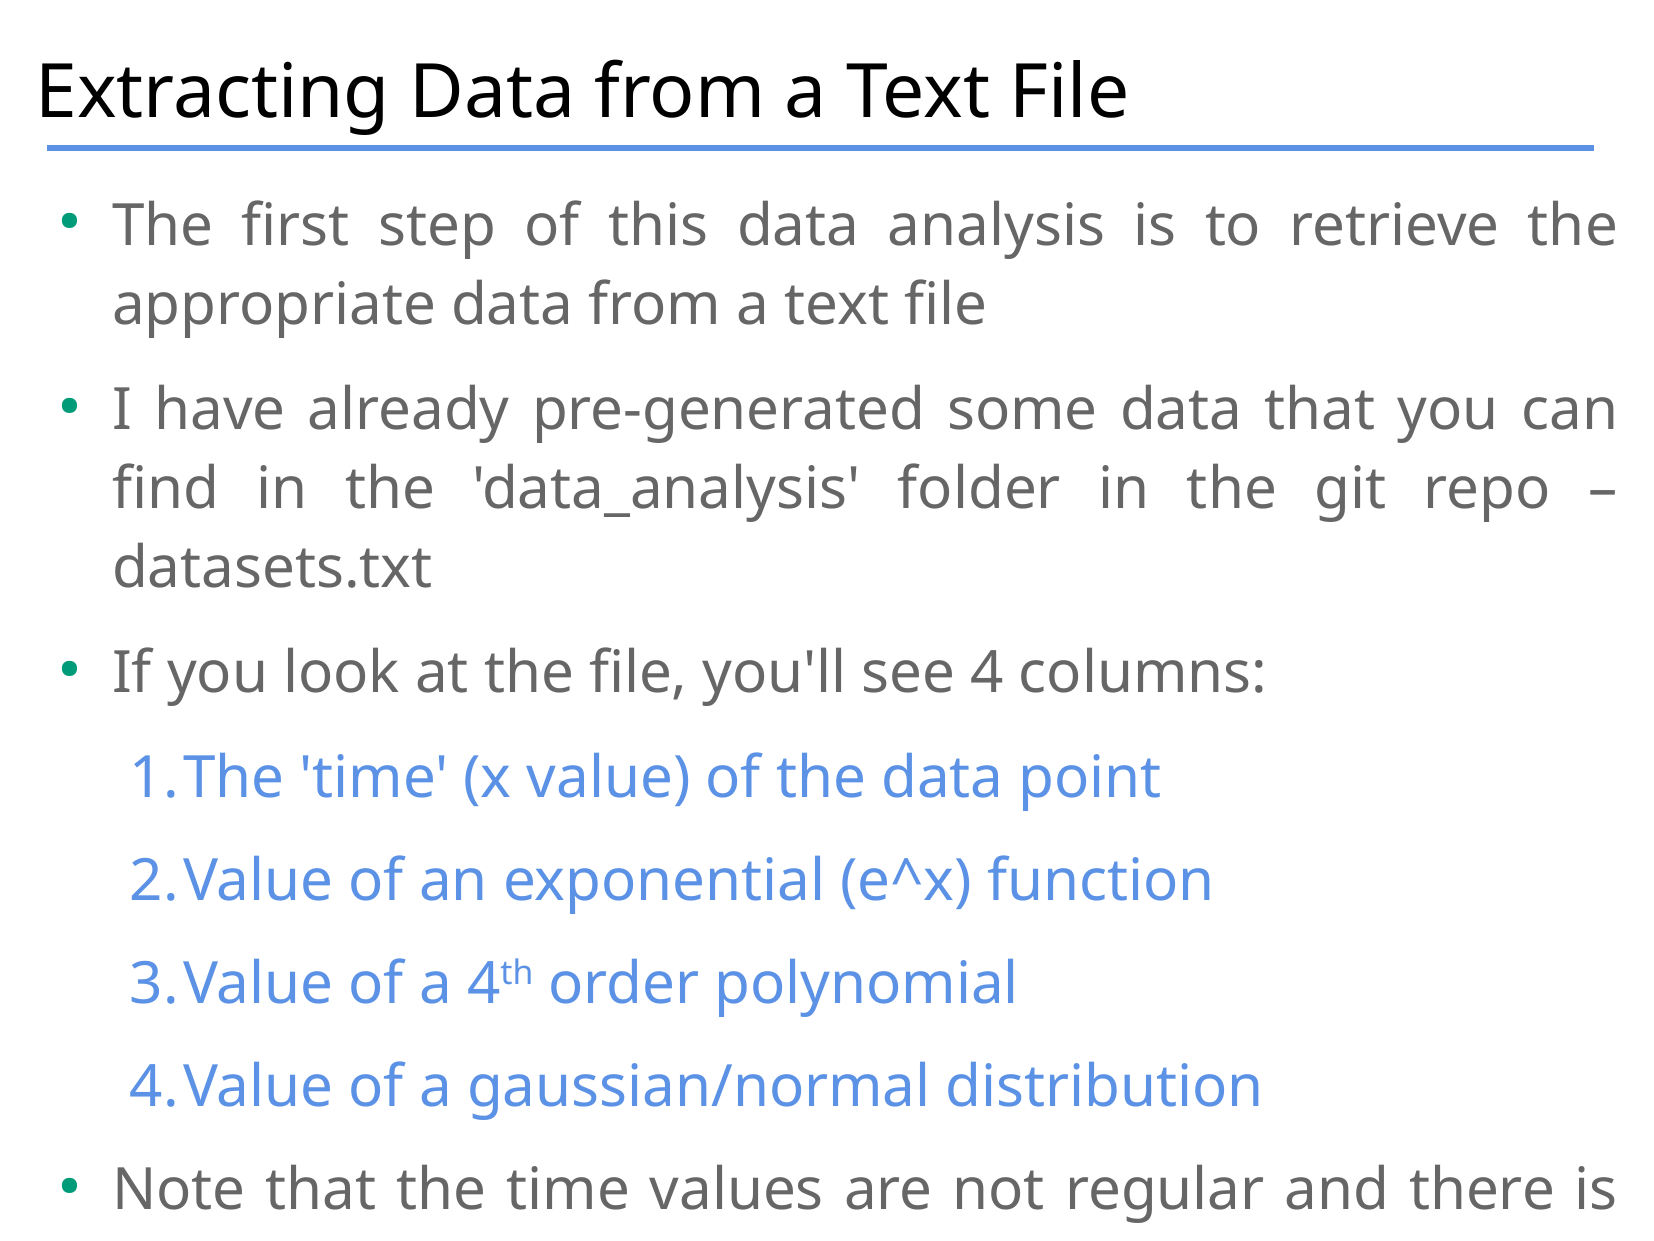

Extracting Data from a Text File
# The first step of this data analysis is to retrieve the appropriate data from a text file
I have already pre-generated some data that you can find in the 'data_analysis' folder in the git repo – datasets.txt
If you look at the file, you'll see 4 columns:
The 'time' (x value) of the data point
Value of an exponential (e^x) function
Value of a 4th order polynomial
Value of a gaussian/normal distribution
Note that the time values are not regular and there is some noise applied to each of the curves
Also, comments are denoted by a '#' at the start of the line